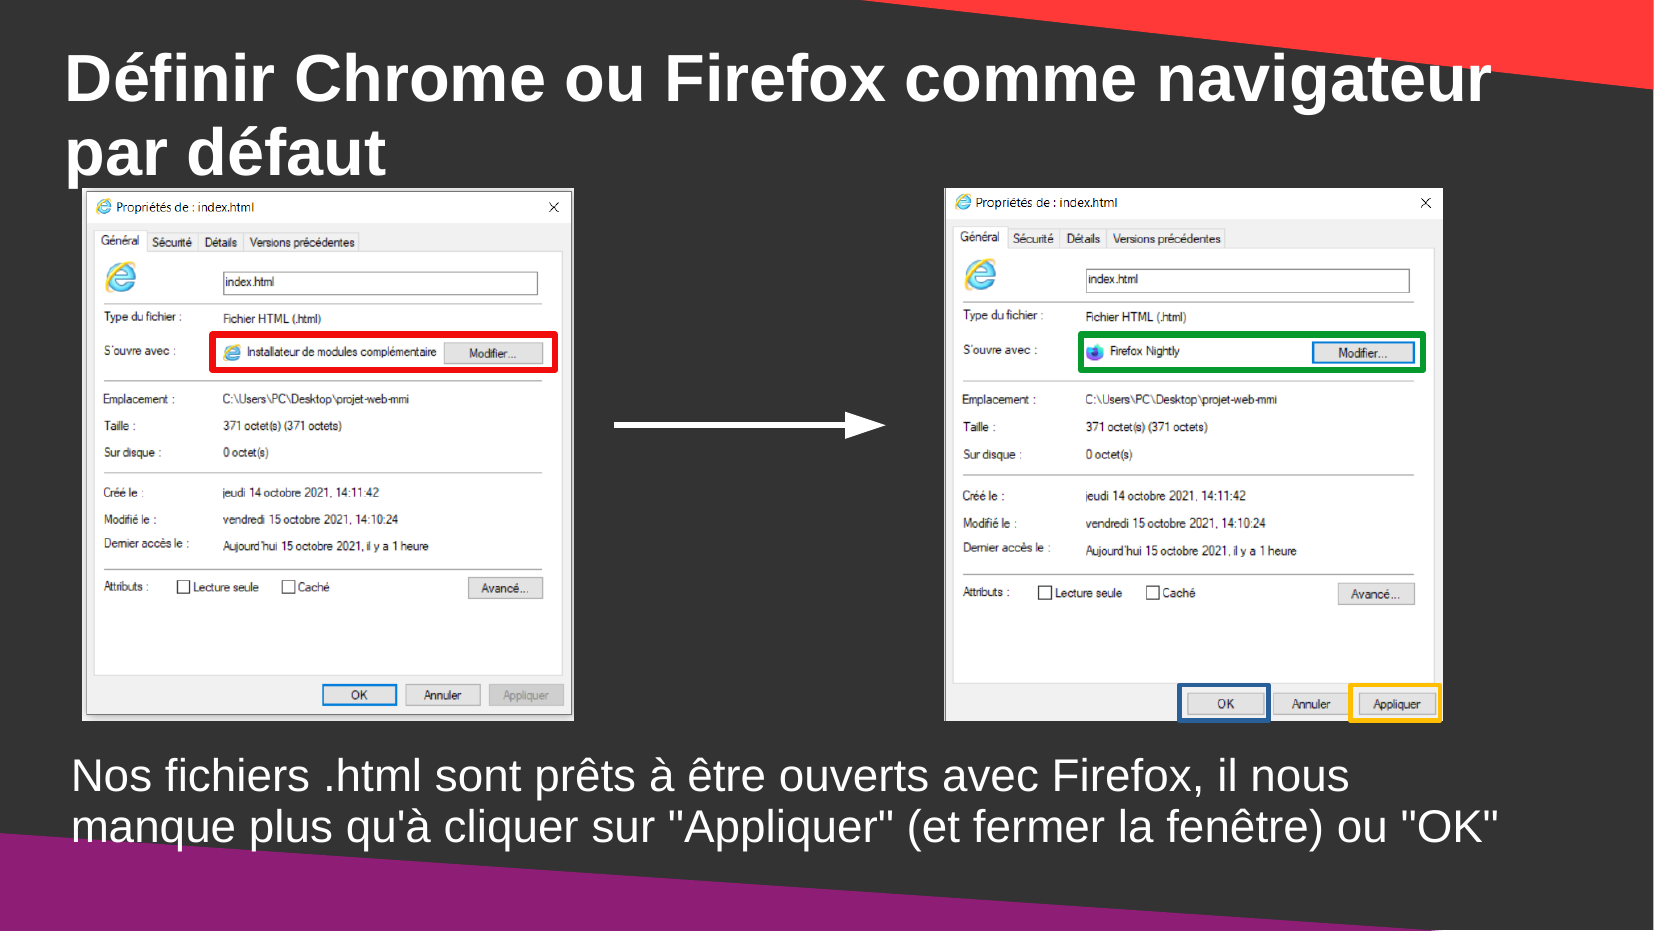

# Définir Chrome ou Firefox comme navigateur par défaut
Nos fichiers .html sont prêts à être ouverts avec Firefox, il nous manque plus qu'à cliquer sur "Appliquer" (et fermer la fenêtre) ou "OK"